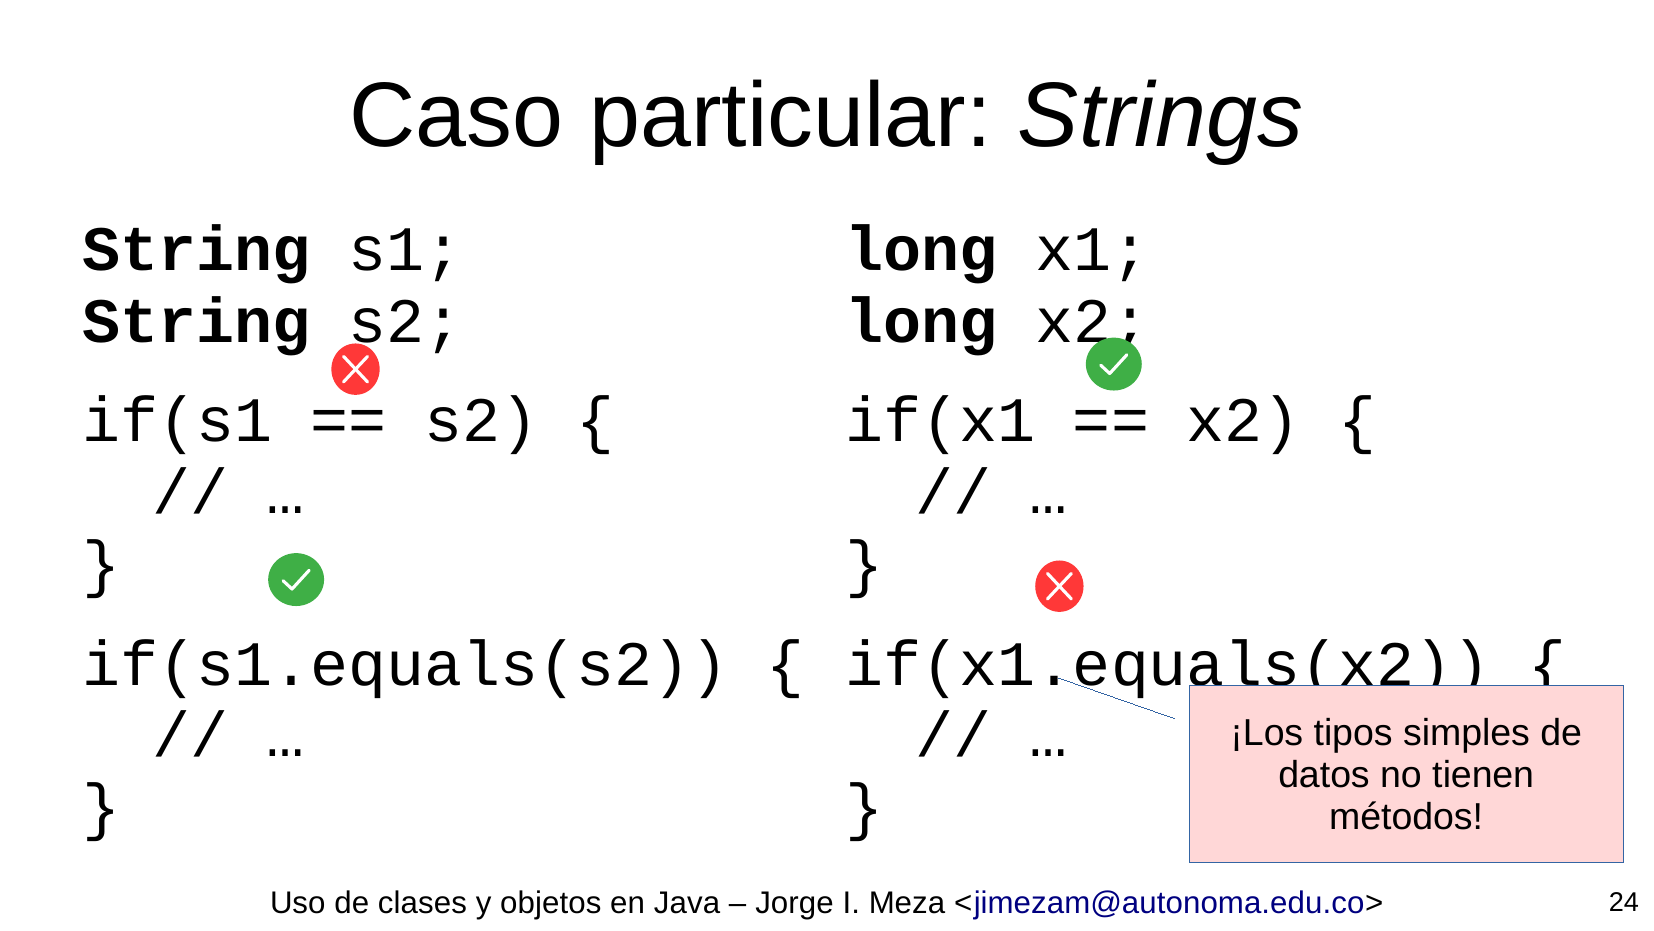

# Caso particular: Strings
String s1;
String s2;
if(s1 == s2) {
	// …
}
if(s1.equals(s2)) {
	// …
}
long x1;
long x2;
if(x1 == x2) {
	// …
}
if(x1.equals(x2)) {
	// …
}
¡Los tipos simples de datos no tienen métodos!